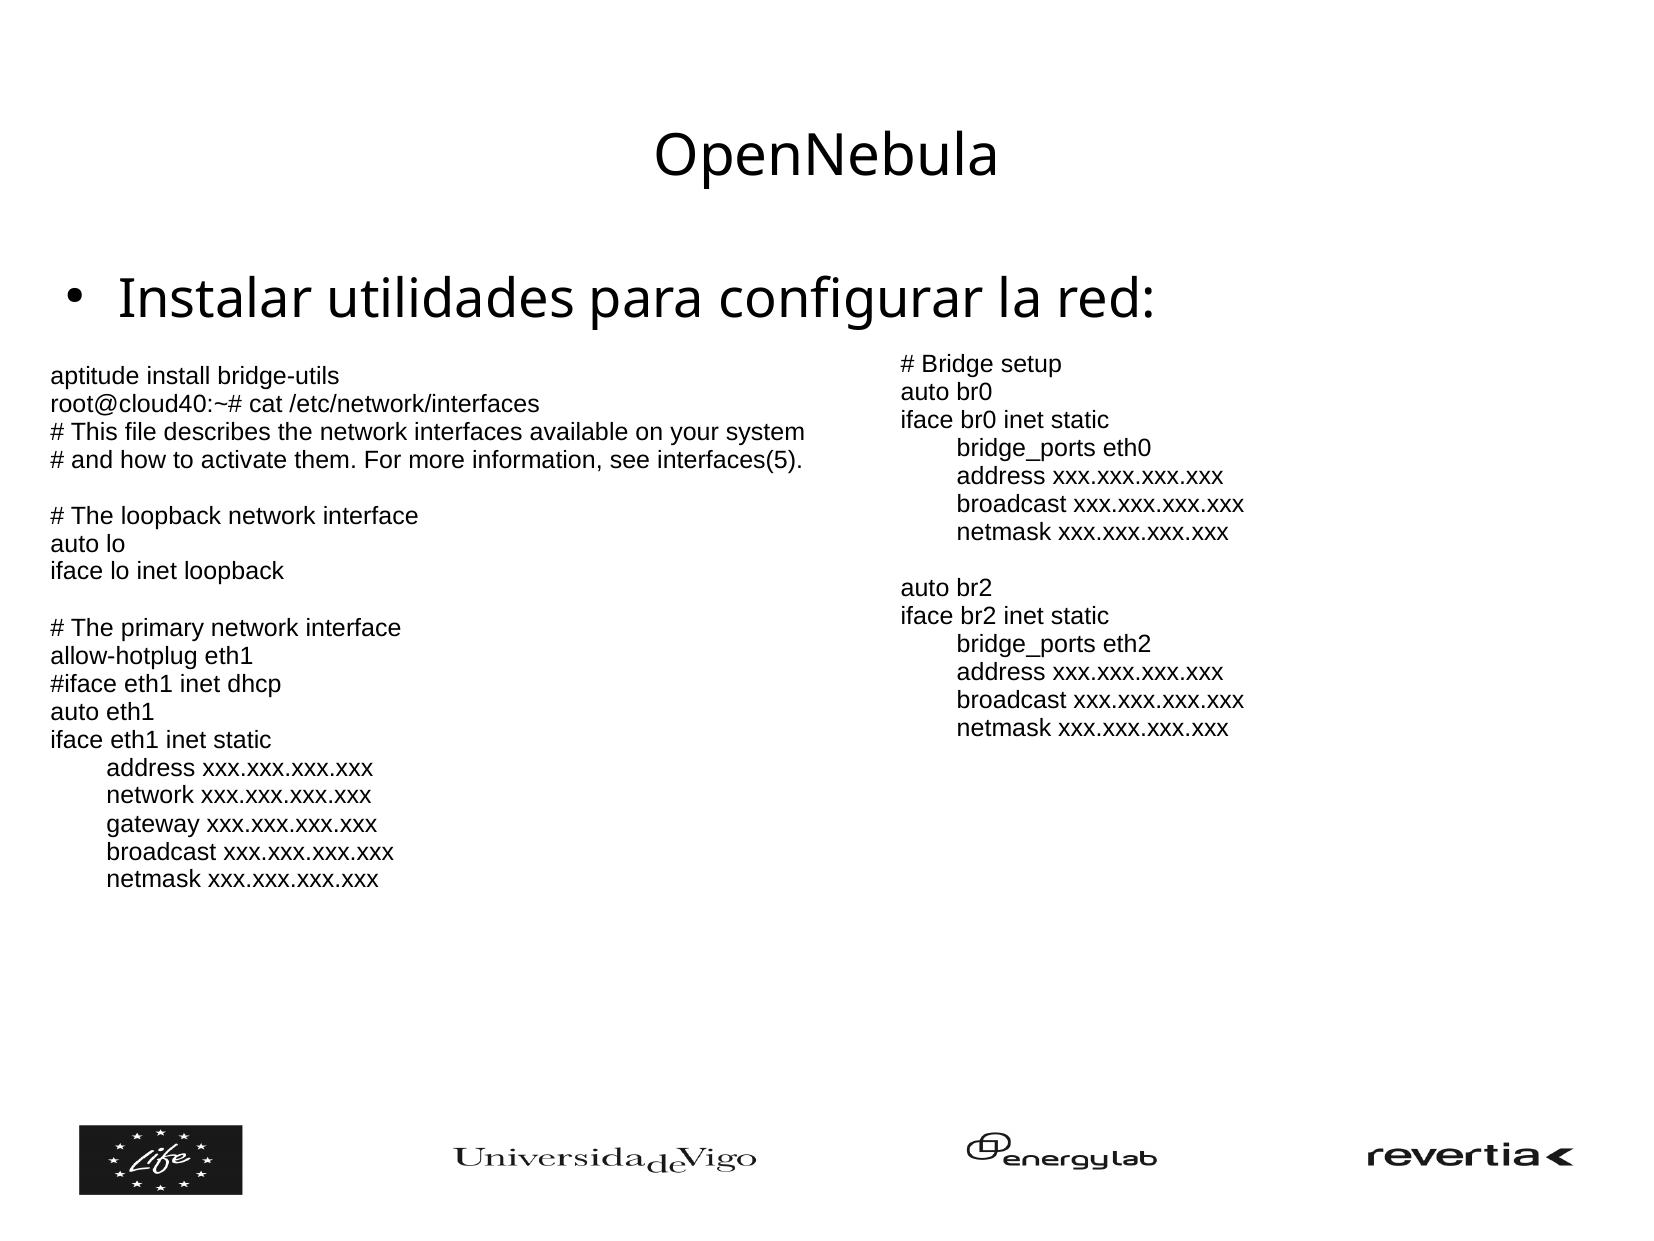

# OpenNebula
Instalar utilidades para configurar la red:
# Bridge setup
auto br0
iface br0 inet static
 bridge_ports eth0
 address xxx.xxx.xxx.xxx
 broadcast xxx.xxx.xxx.xxx
 netmask xxx.xxx.xxx.xxx
auto br2
iface br2 inet static
 bridge_ports eth2
 address xxx.xxx.xxx.xxx
 broadcast xxx.xxx.xxx.xxx
 netmask xxx.xxx.xxx.xxx
aptitude install bridge-utils
root@cloud40:~# cat /etc/network/interfaces
# This file describes the network interfaces available on your system
# and how to activate them. For more information, see interfaces(5).
# The loopback network interface
auto lo
iface lo inet loopback
# The primary network interface
allow-hotplug eth1
#iface eth1 inet dhcp
auto eth1
iface eth1 inet static
 address xxx.xxx.xxx.xxx
 network xxx.xxx.xxx.xxx
 gateway xxx.xxx.xxx.xxx
 broadcast xxx.xxx.xxx.xxx
 netmask xxx.xxx.xxx.xxx